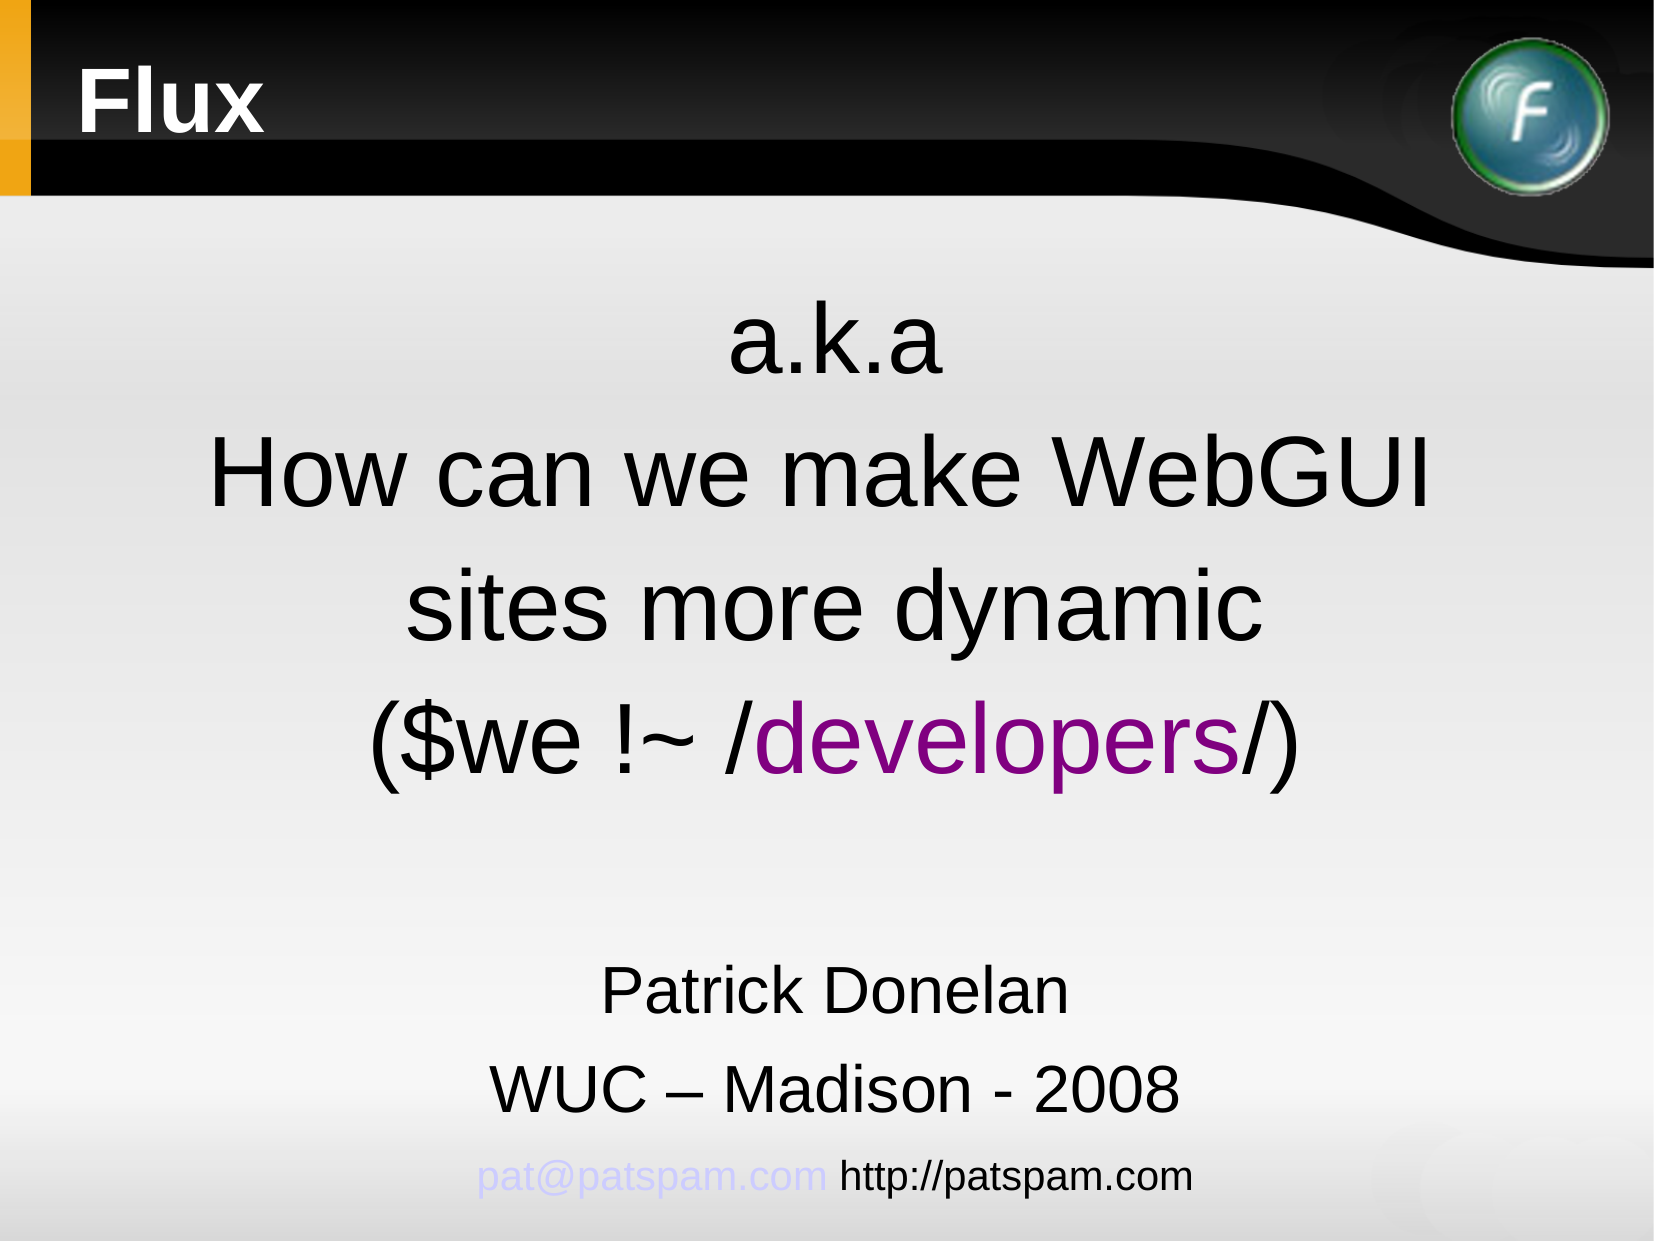

# Flux
a.k.a
How can we make WebGUI
sites more dynamic
($we !~ /developers/)
Patrick Donelan
WUC – Madison - 2008
pat@patspam.com http://patspam.com